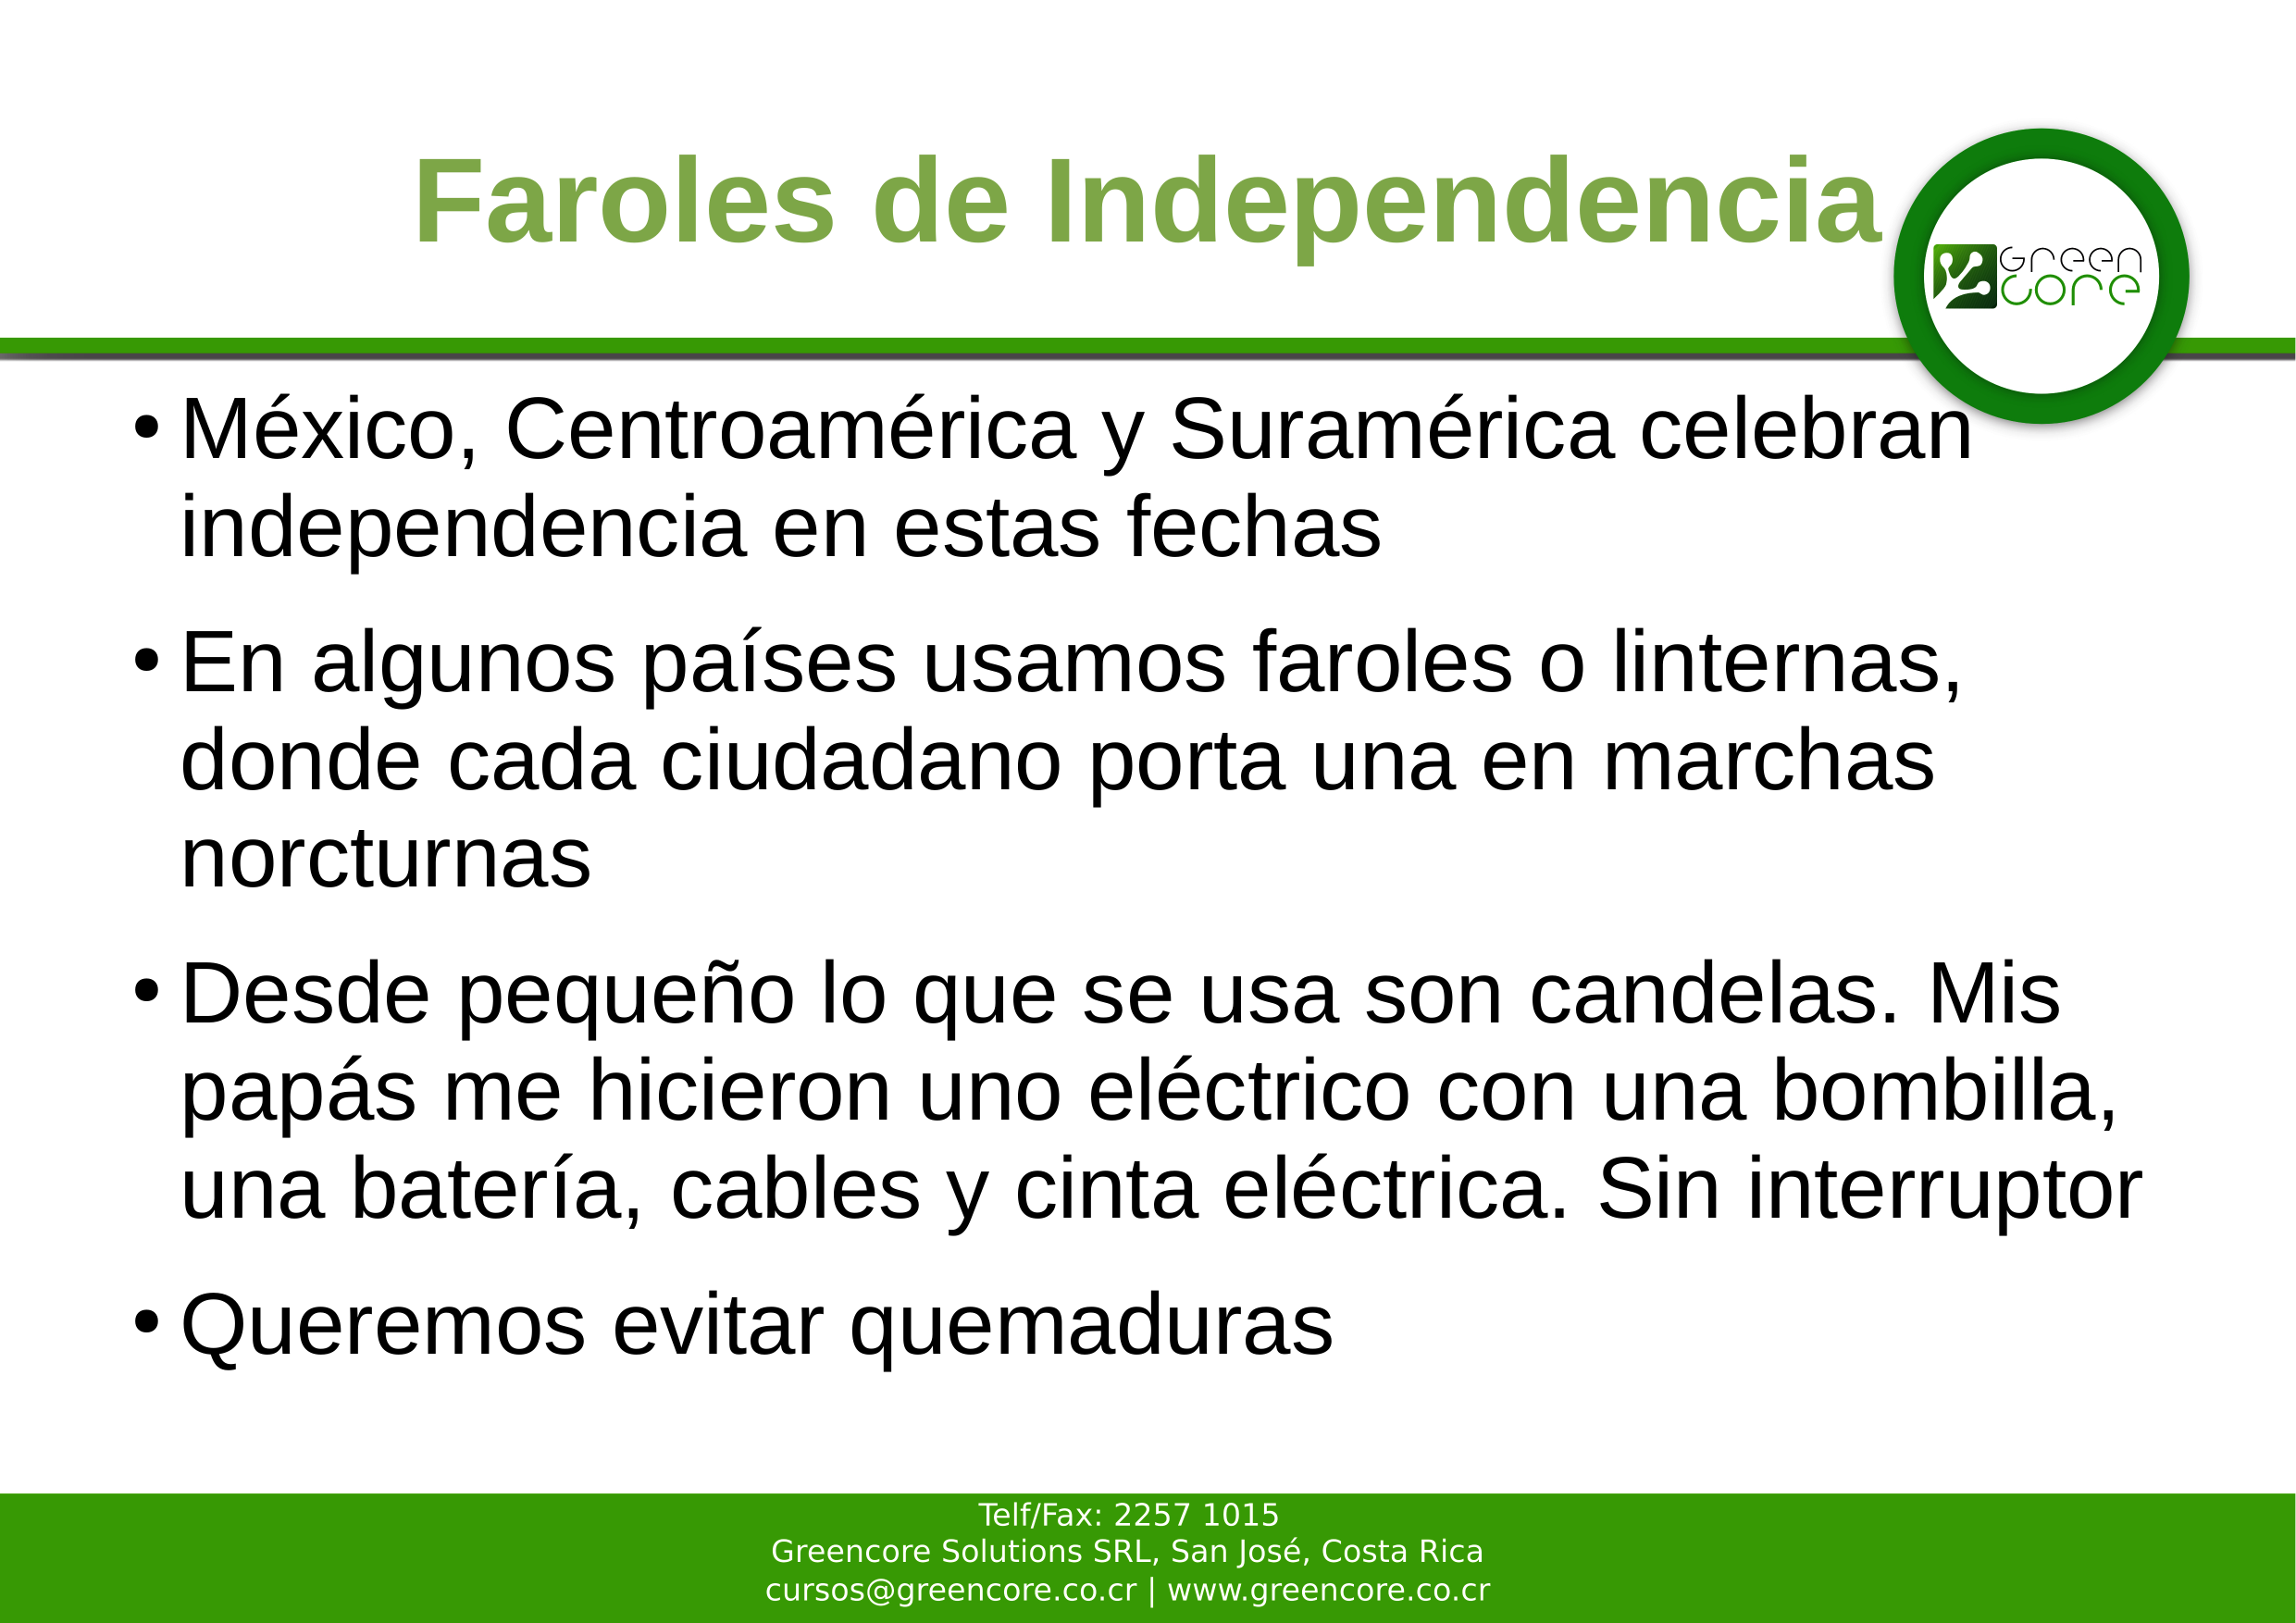

# Faroles de Independencia
México, Centroamérica y Suramérica celebran independencia en estas fechas
En algunos países usamos faroles o linternas, donde cada ciudadano porta una en marchas norcturnas
Desde pequeño lo que se usa son candelas. Mis papás me hicieron uno eléctrico con una bombilla, una batería, cables y cinta eléctrica. Sin interruptor
Queremos evitar quemaduras